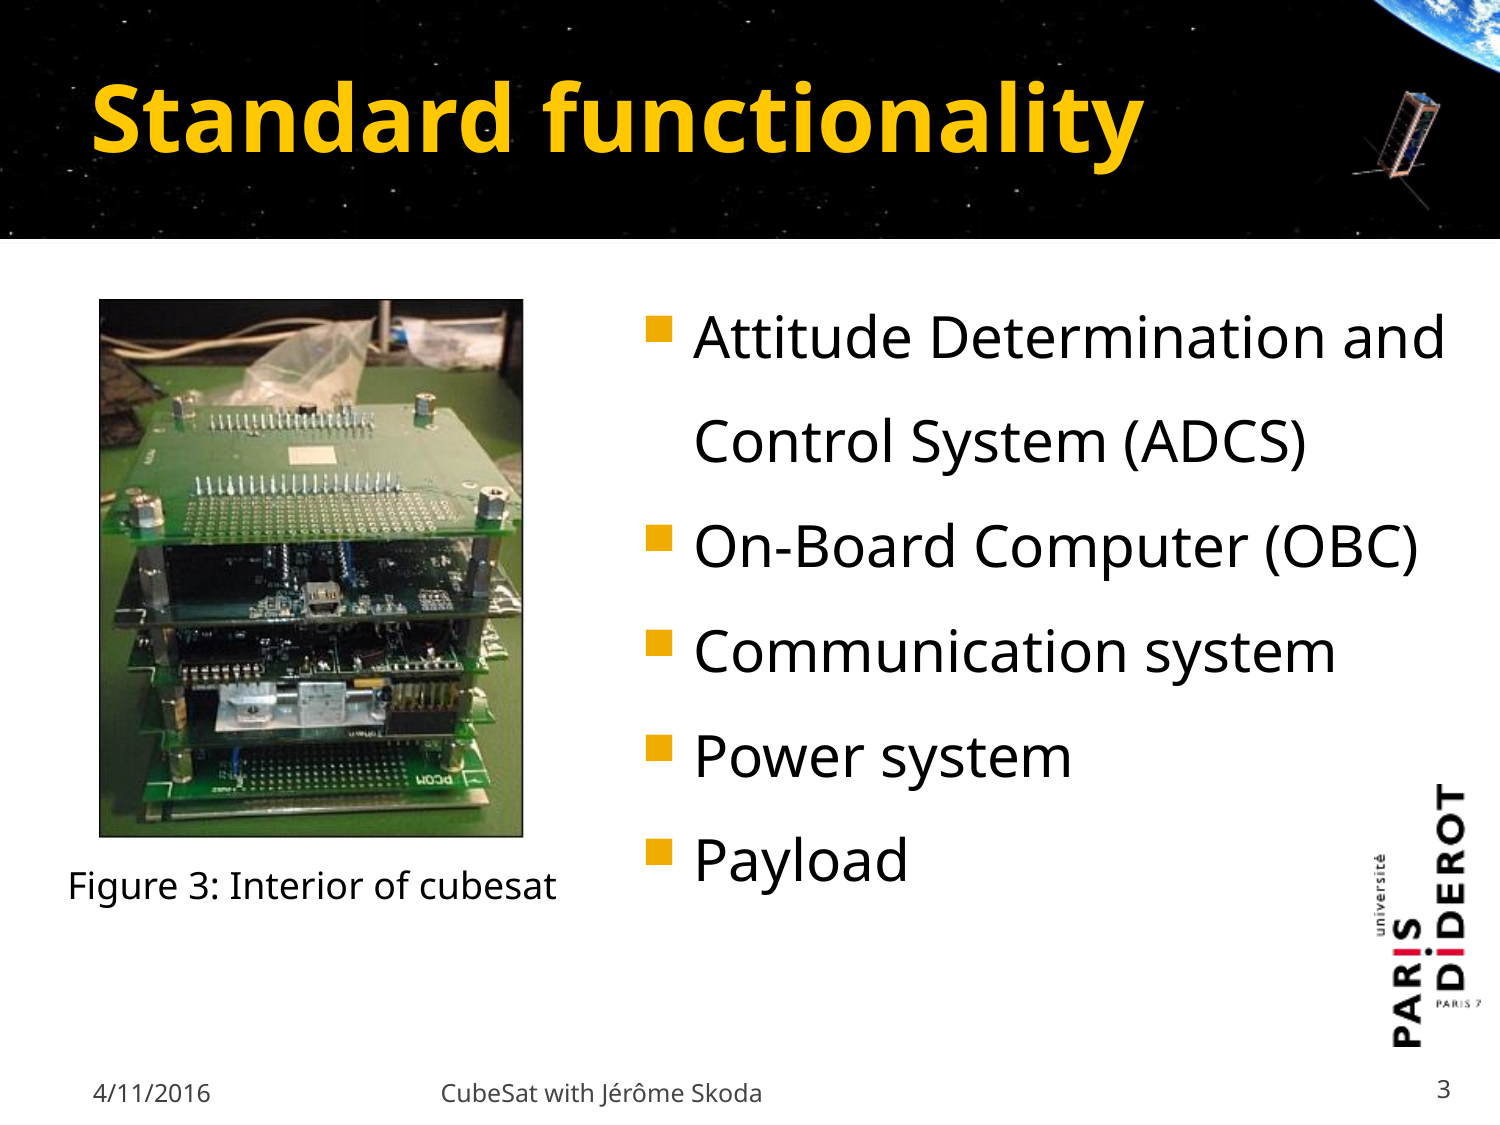

# Standard functionality
Attitude Determination and Control System (ADCS)
On-Board Computer (OBC)
Communication system
Power system
Payload
Figure 3: Interior of cubesat
4/11/2016
CubeSat with Jérôme Skoda